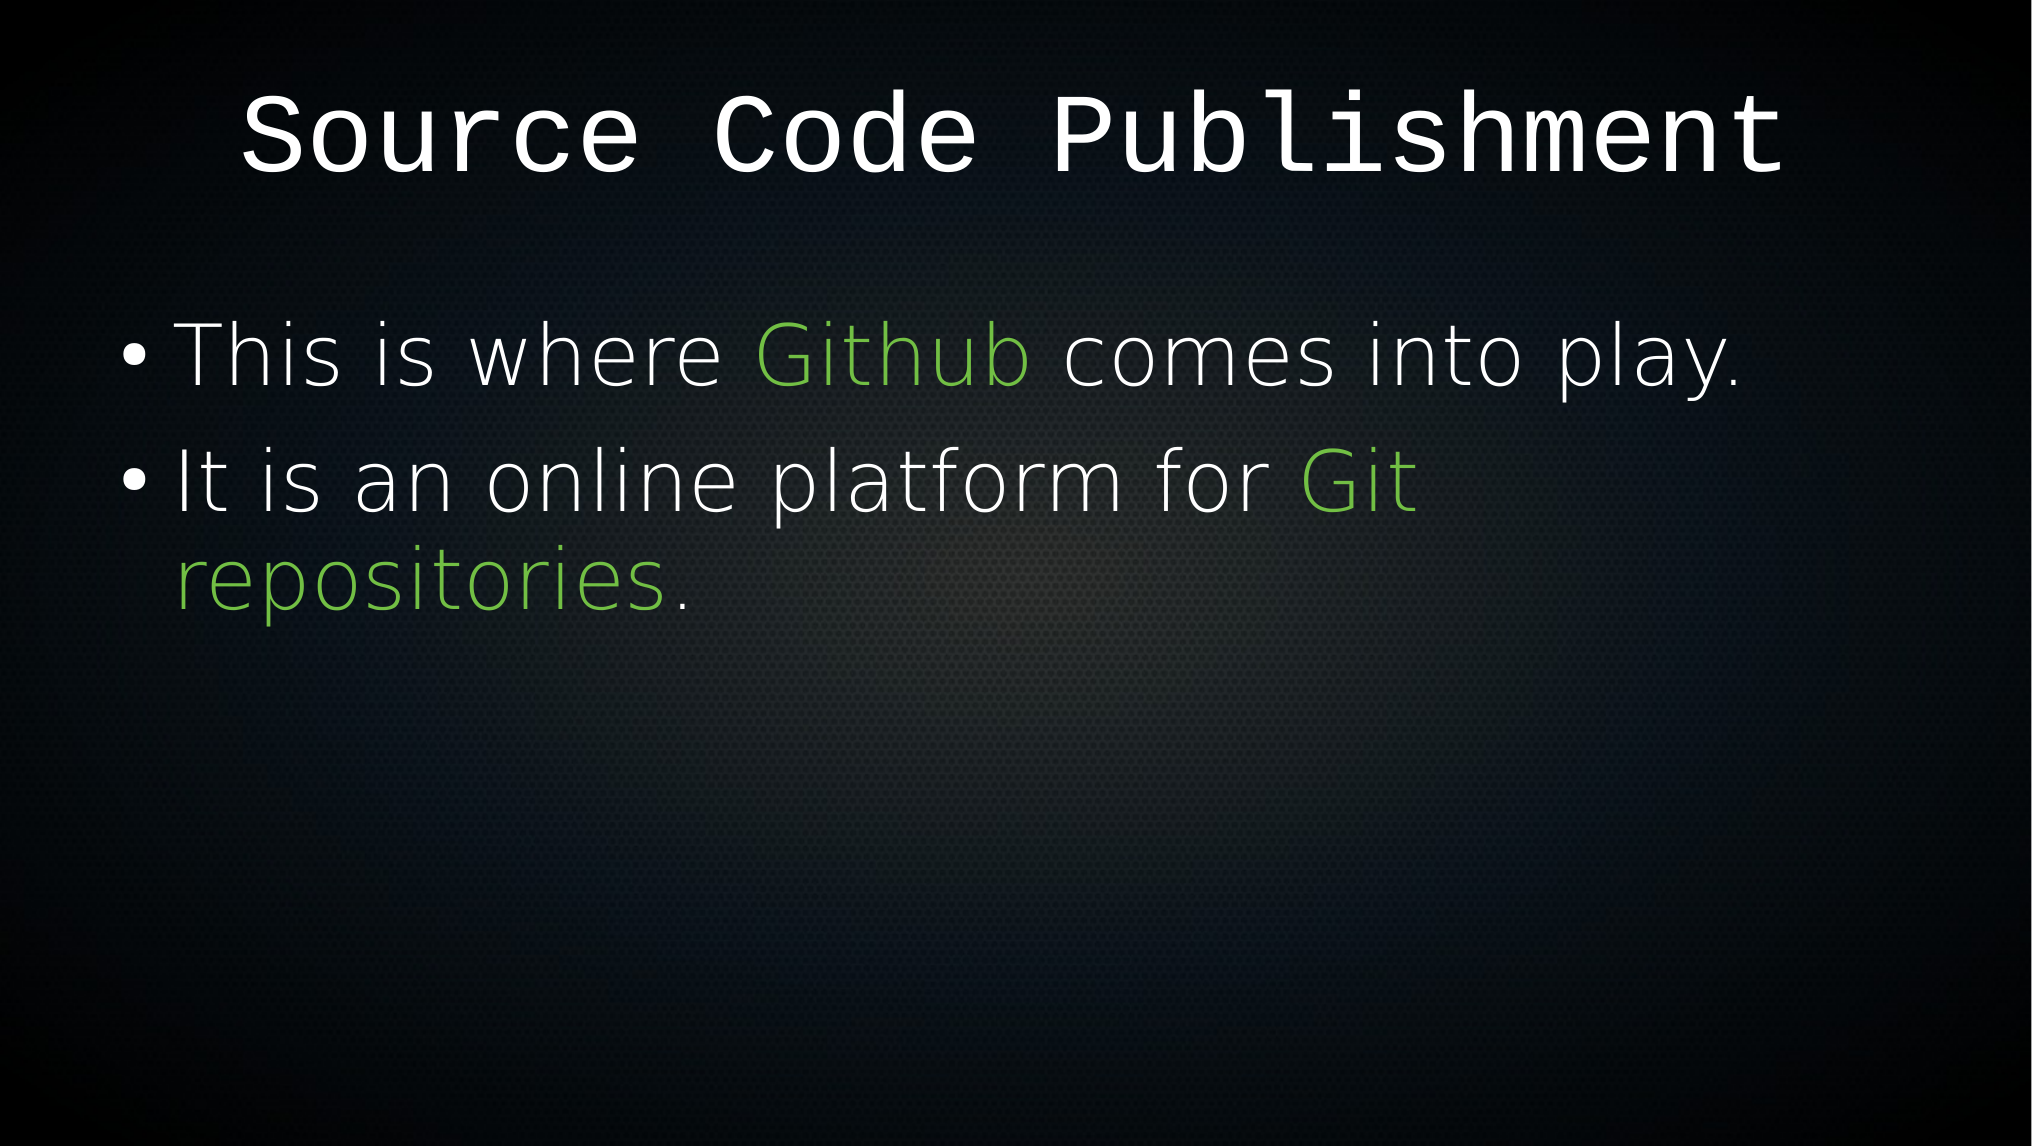

# Source Code Publishment
This is where Github comes into play.
It is an online platform for Git repositories.